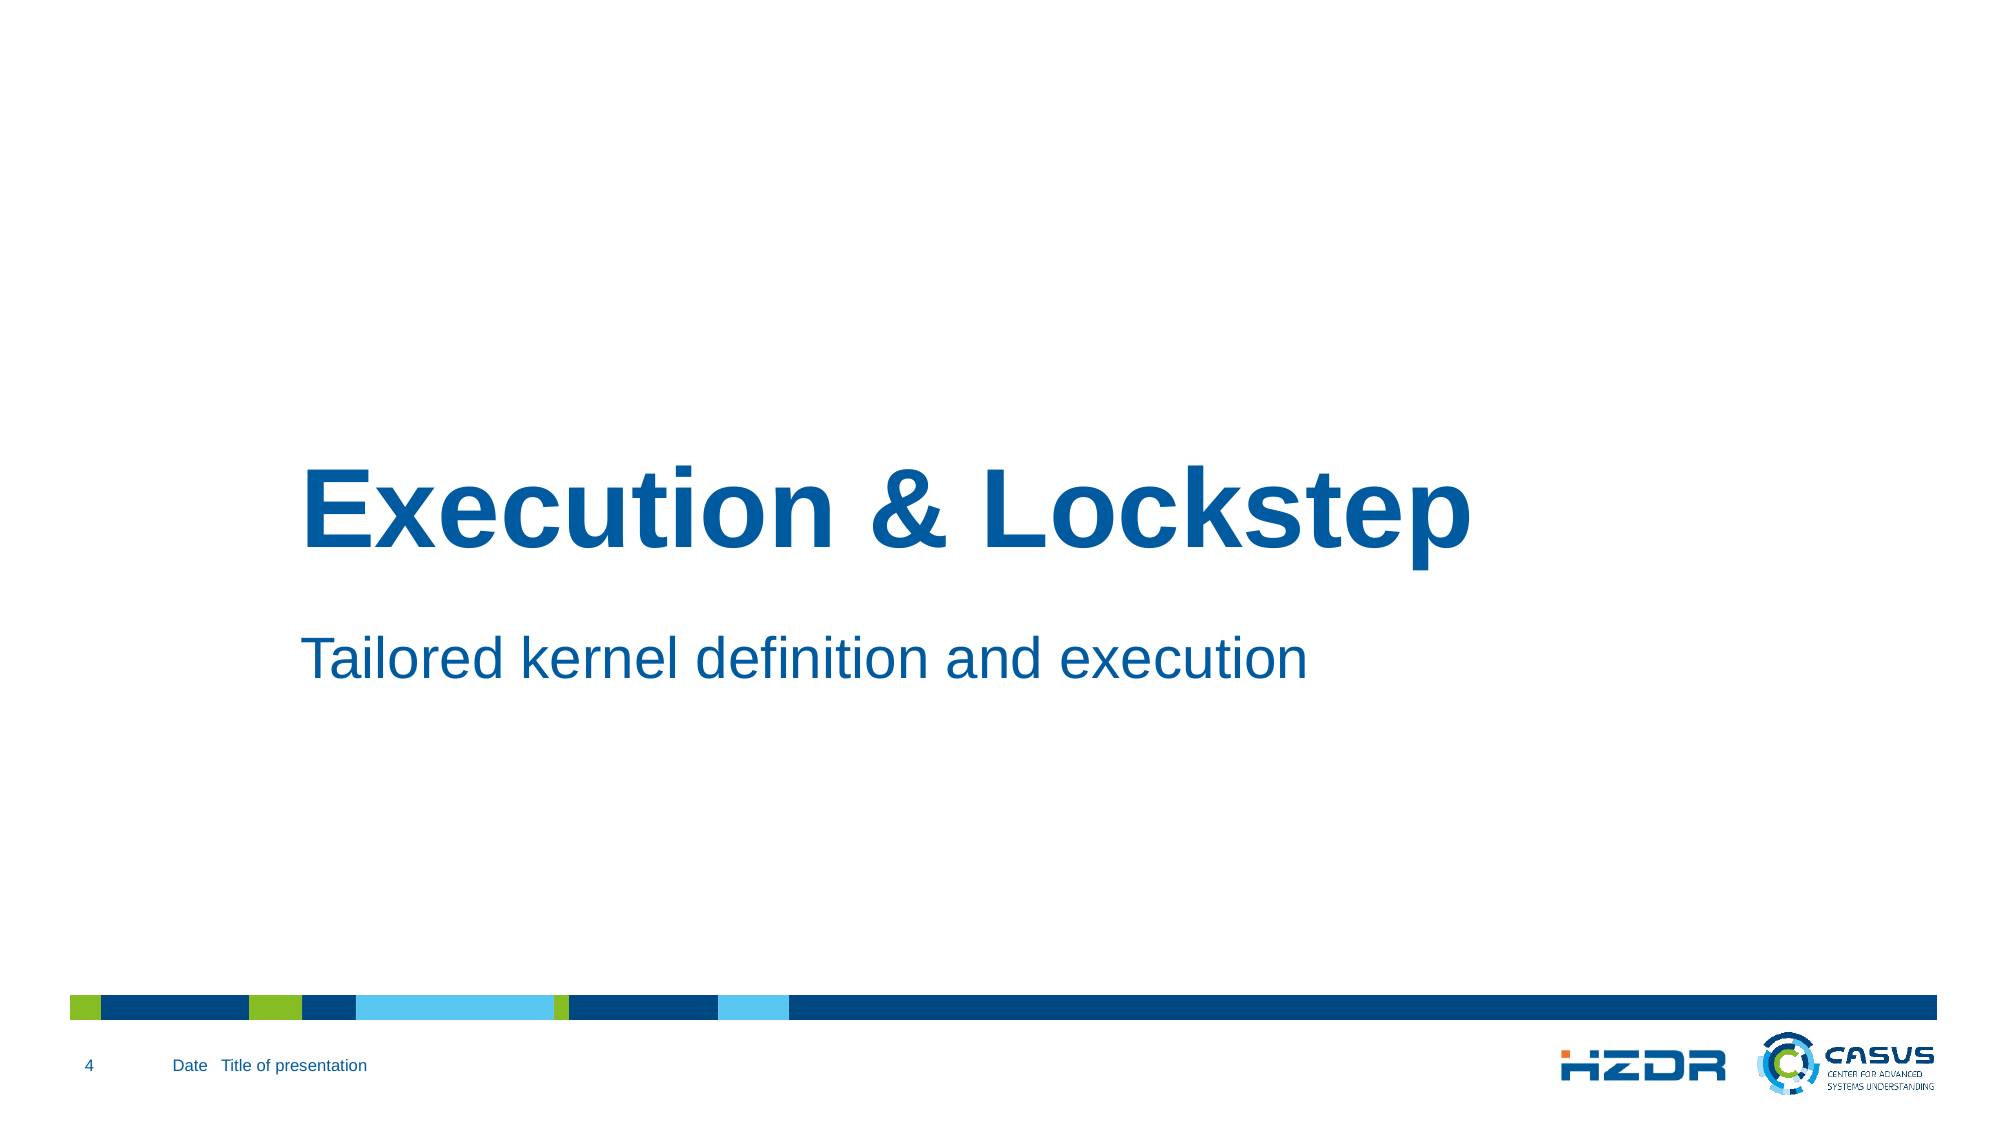

# Execution & Lockstep
Tailored kernel definition and execution
4
Date
Title of presentation